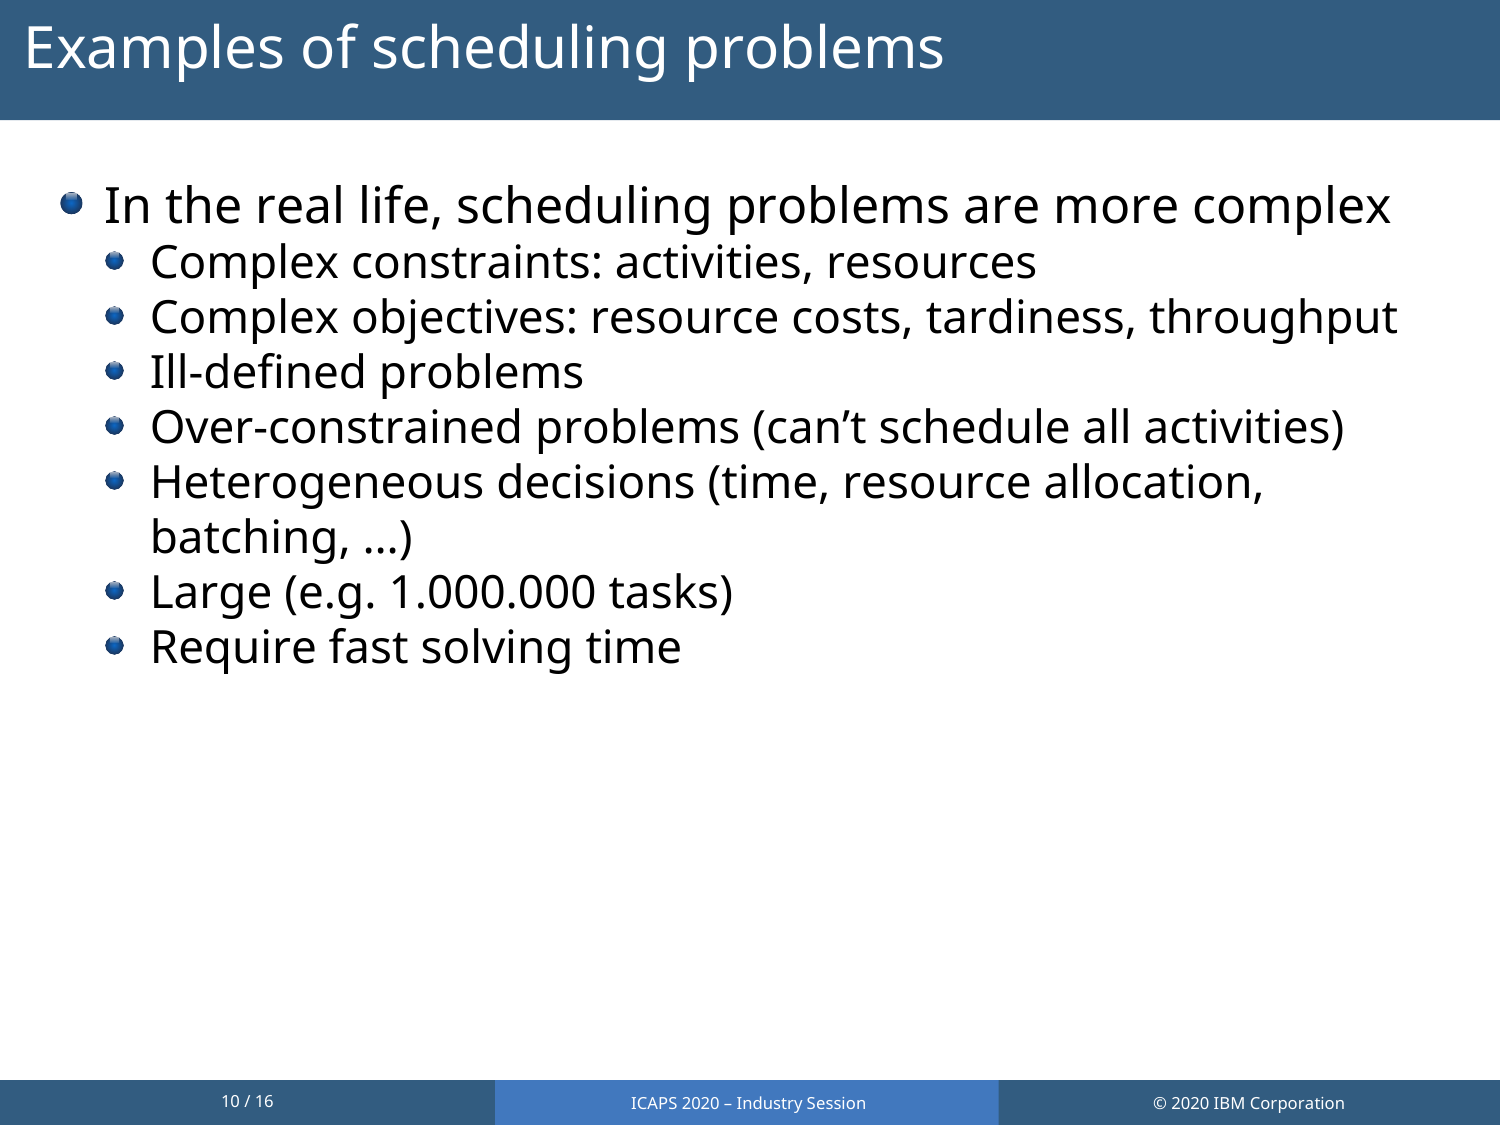

# Examples of scheduling problems
In the real life, scheduling problems are more complex
Complex constraints: activities, resources
Complex objectives: resource costs, tardiness, throughput
Ill-defined problems
Over-constrained problems (can’t schedule all activities)
Heterogeneous decisions (time, resource allocation, batching, …)
Large (e.g. 1.000.000 tasks)
Require fast solving time